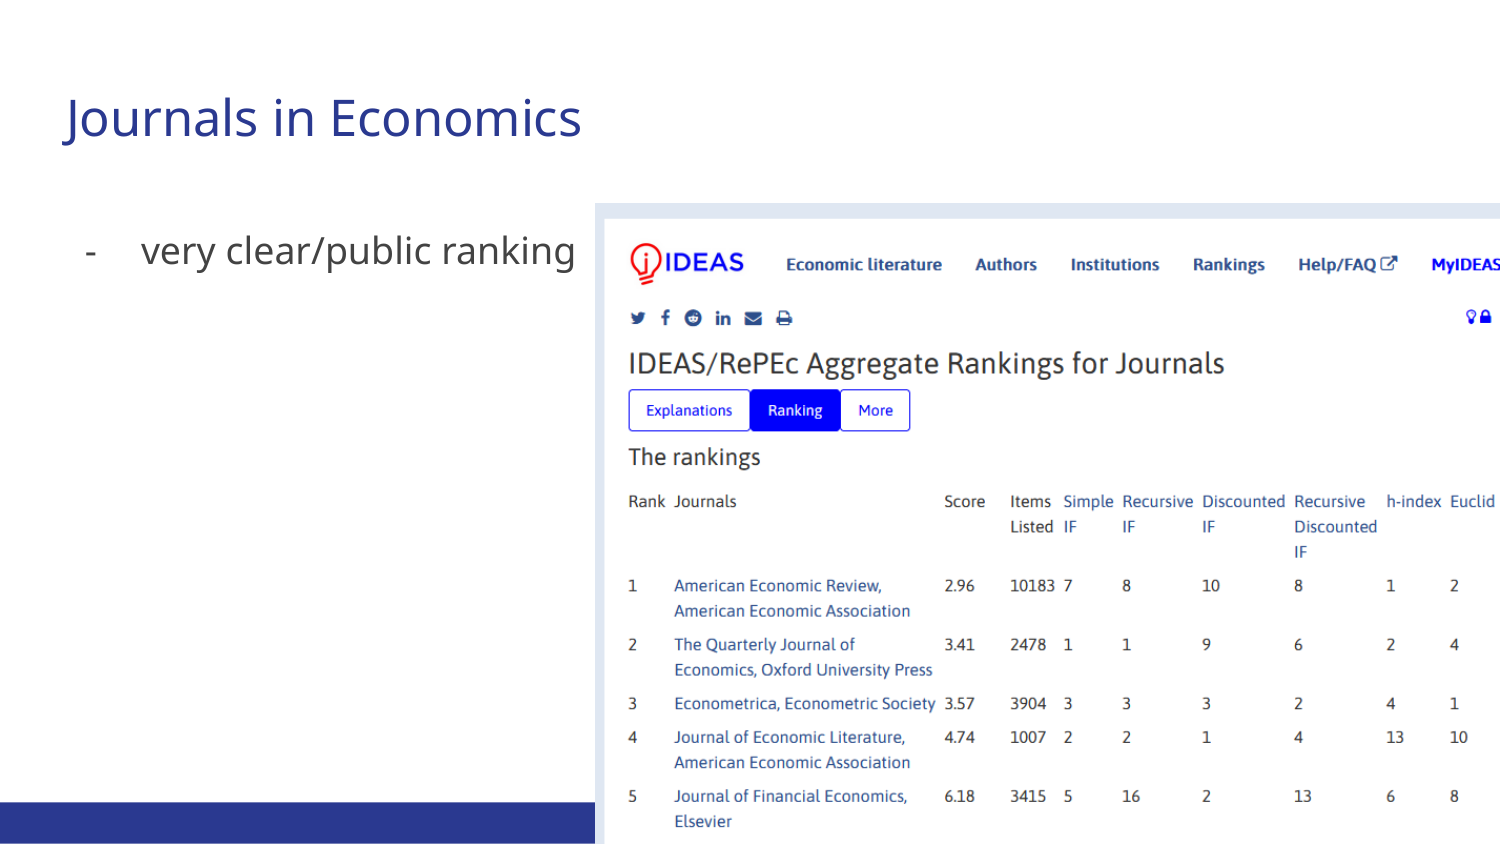

# Journals in Economics
very clear/public ranking